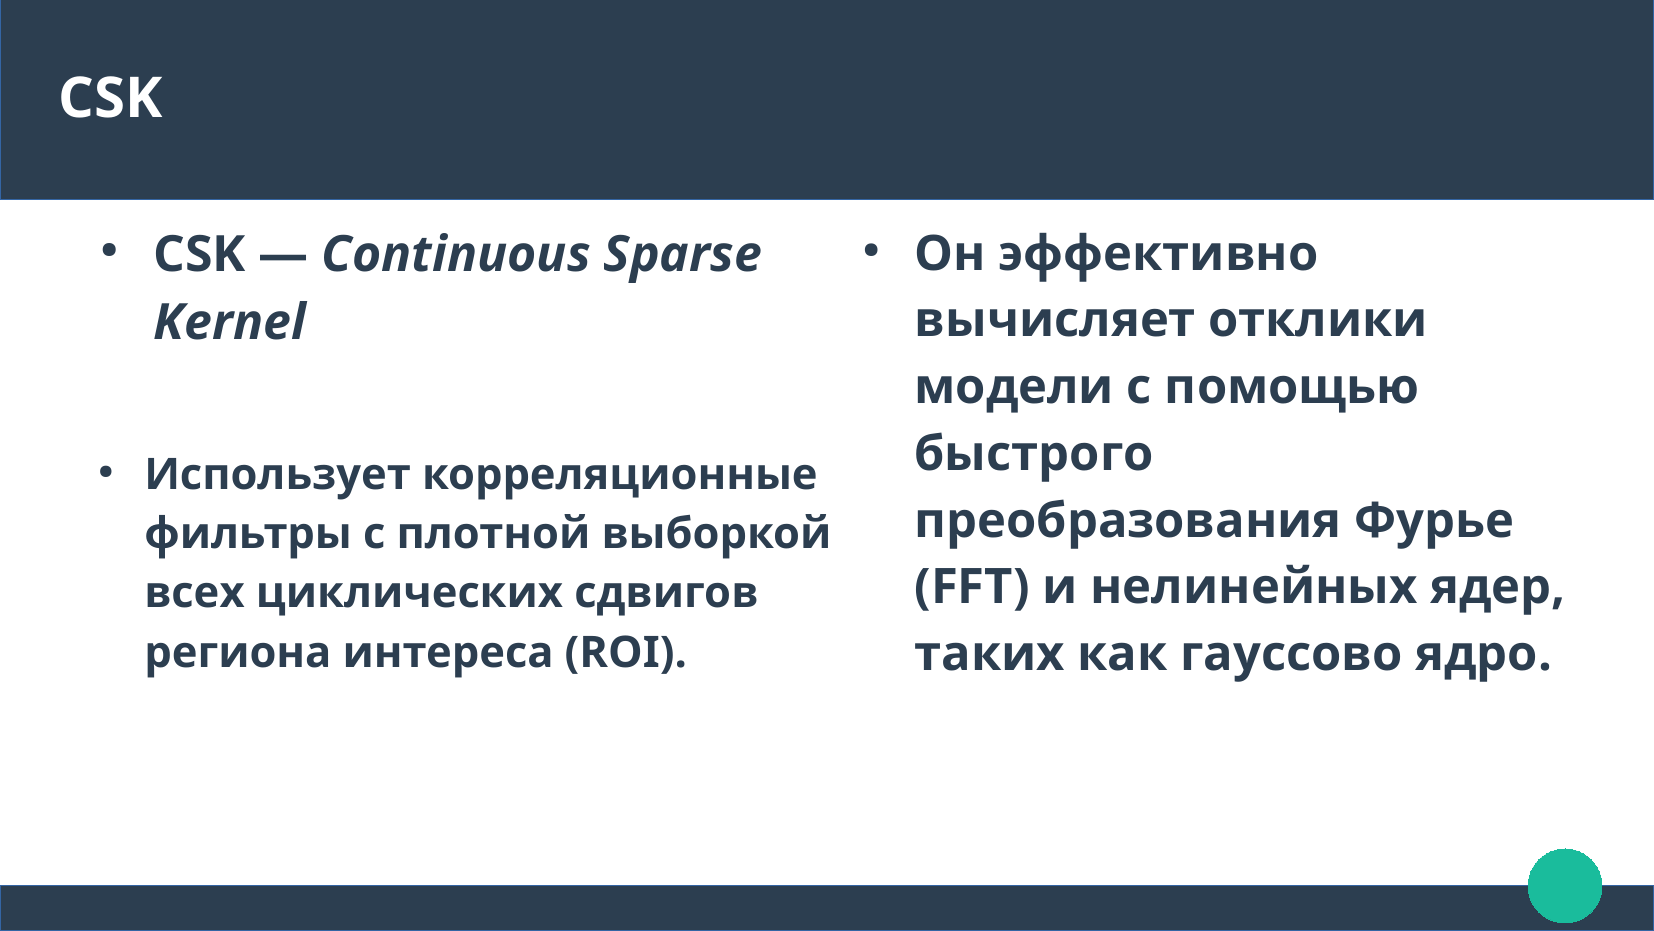

# CSK
CSK — Continuous Sparse Kernel
Он эффективно вычисляет отклики модели с помощью быстрого преобразования Фурье (FFT) и нелинейных ядер, таких как гауссово ядро.
Использует корреляционные фильтры с плотной выборкой всех циклических сдвигов региона интереса (ROI).